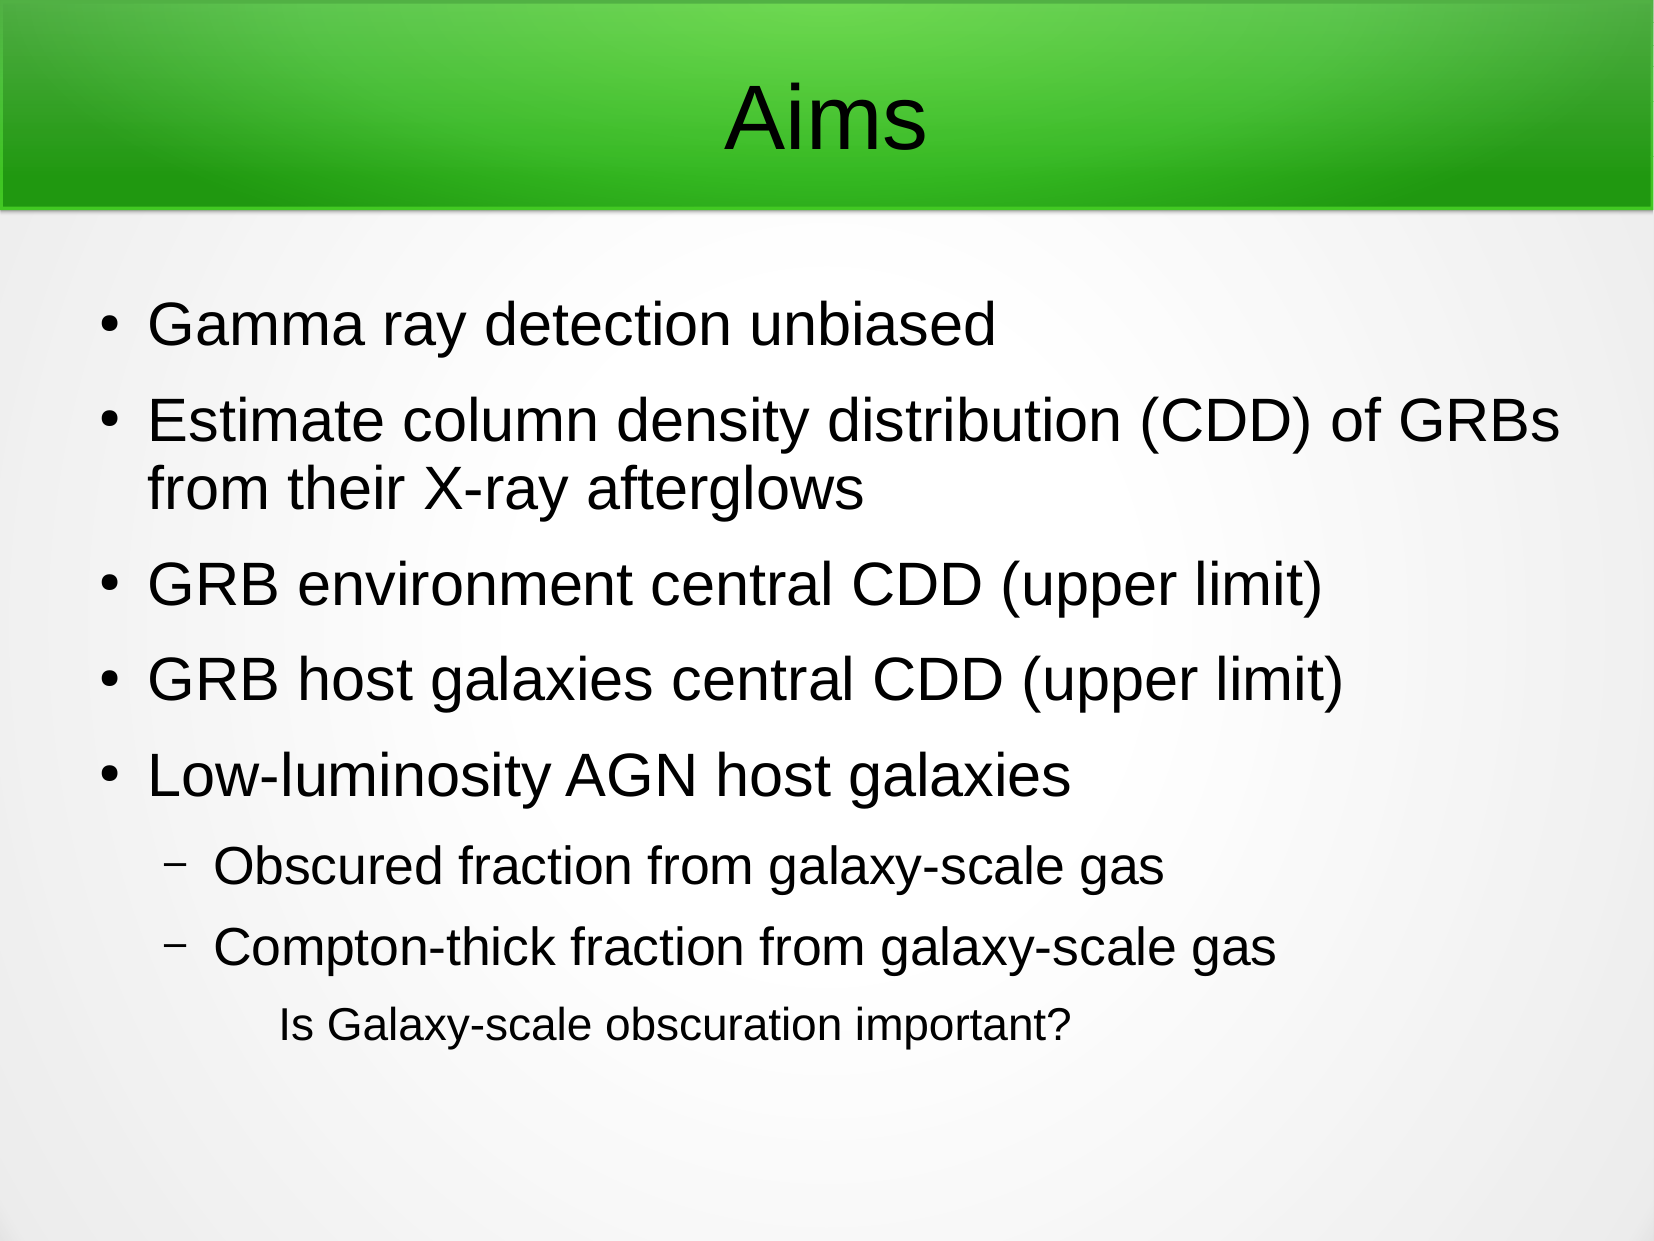

# Aims
Gamma ray detection unbiased
Estimate column density distribution (CDD) of GRBs from their X-ray afterglows
GRB environment central CDD (upper limit)
GRB host galaxies central CDD (upper limit)
Low-luminosity AGN host galaxies
Obscured fraction from galaxy-scale gas
Compton-thick fraction from galaxy-scale gas
Is Galaxy-scale obscuration important?